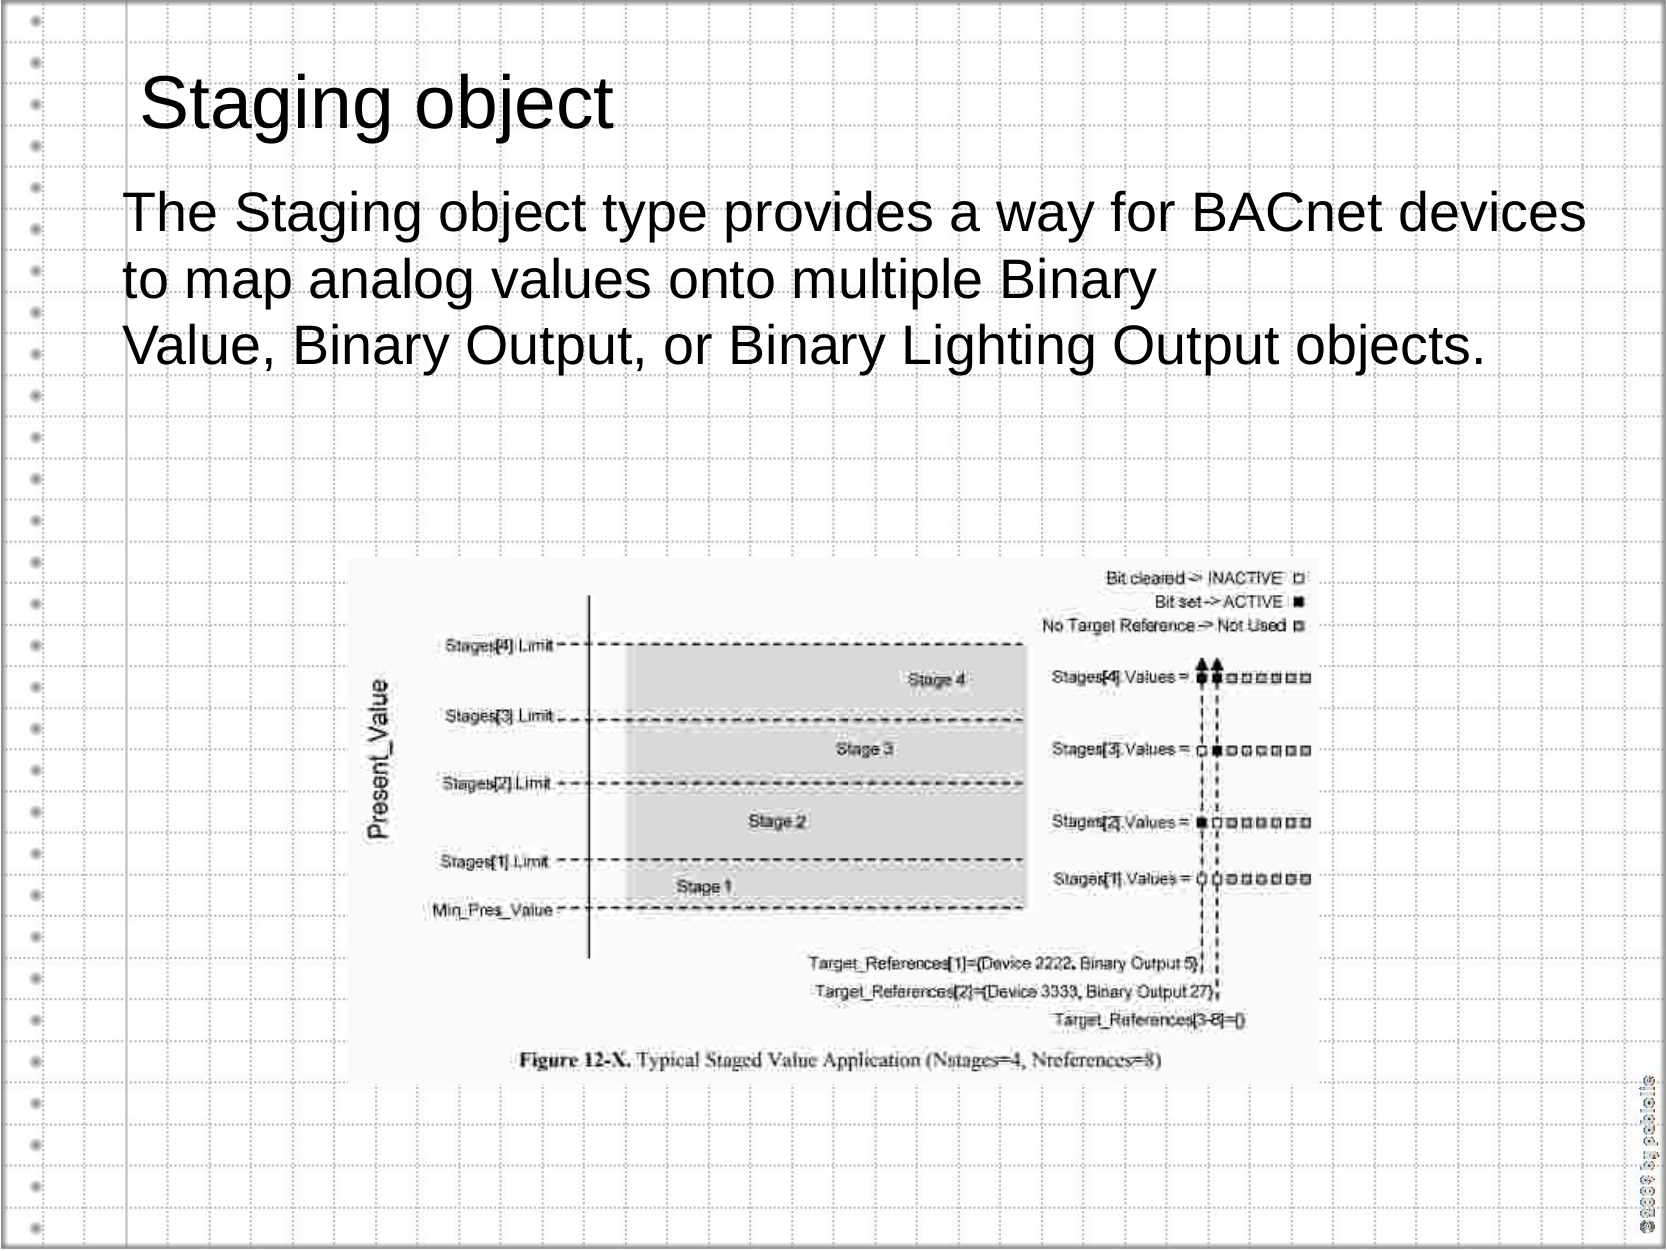

# Staging object
The Staging object type provides a way for BACnet devices to map analog values onto multiple Binary
Value, Binary Output, or Binary Lighting Output objects.